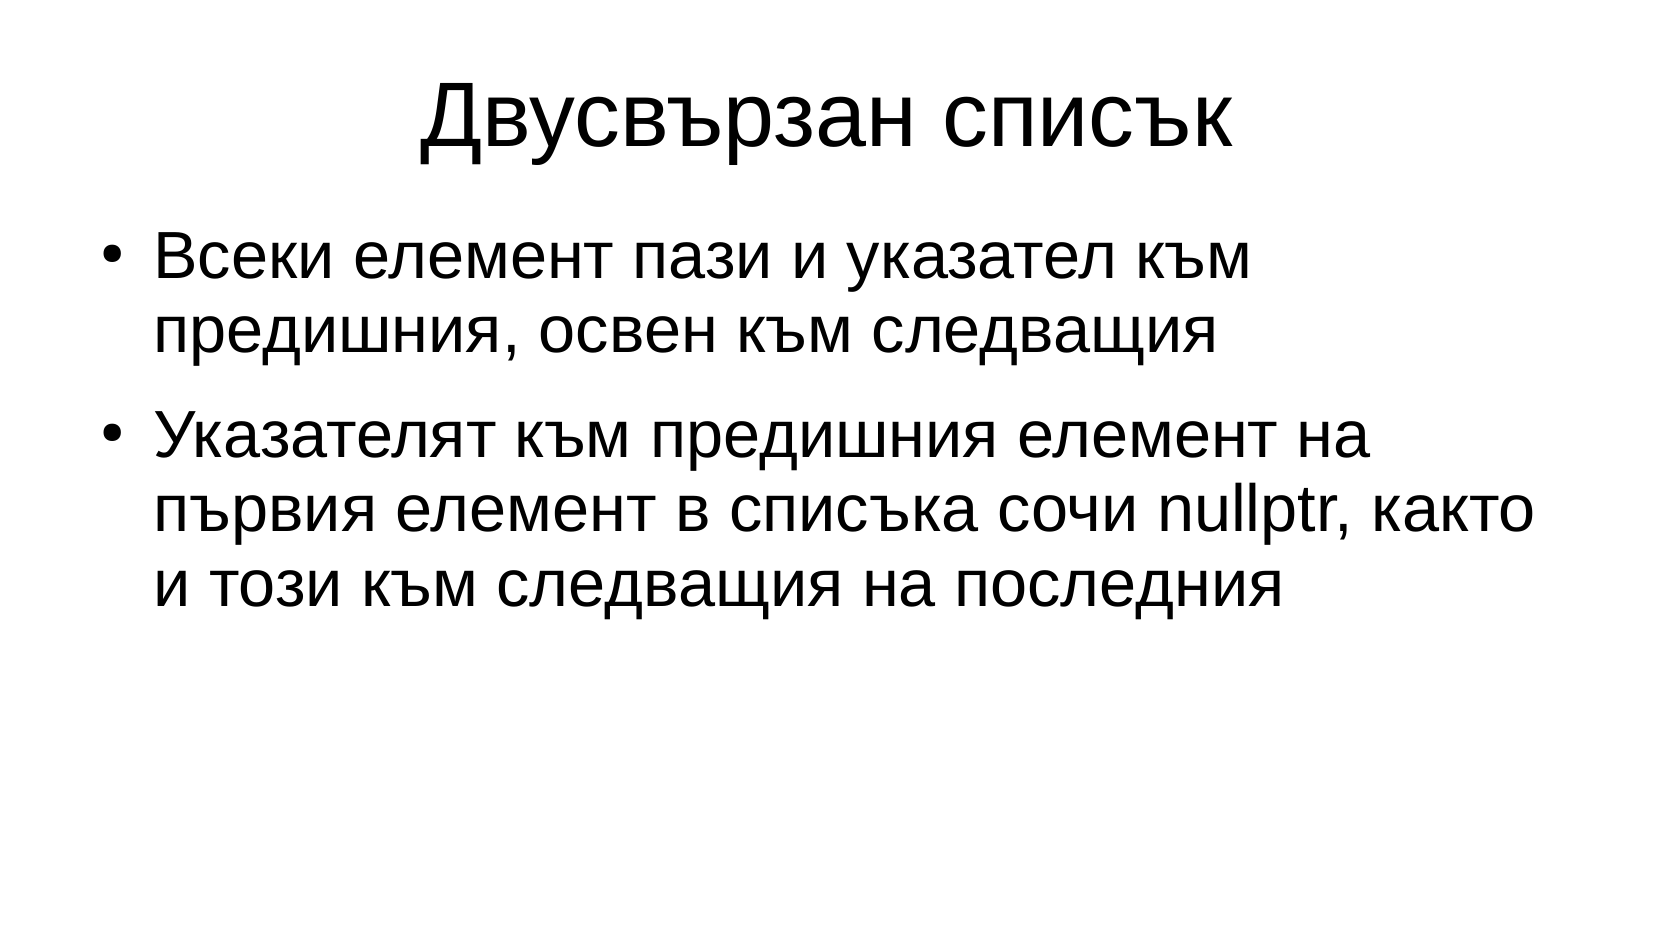

# Двусвързан списък
Всеки елемент пази и указател към предишния, освен към следващия
Указателят към предишния елемент на първия елемент в списъка сочи nullptr, както и този към следващия на последния